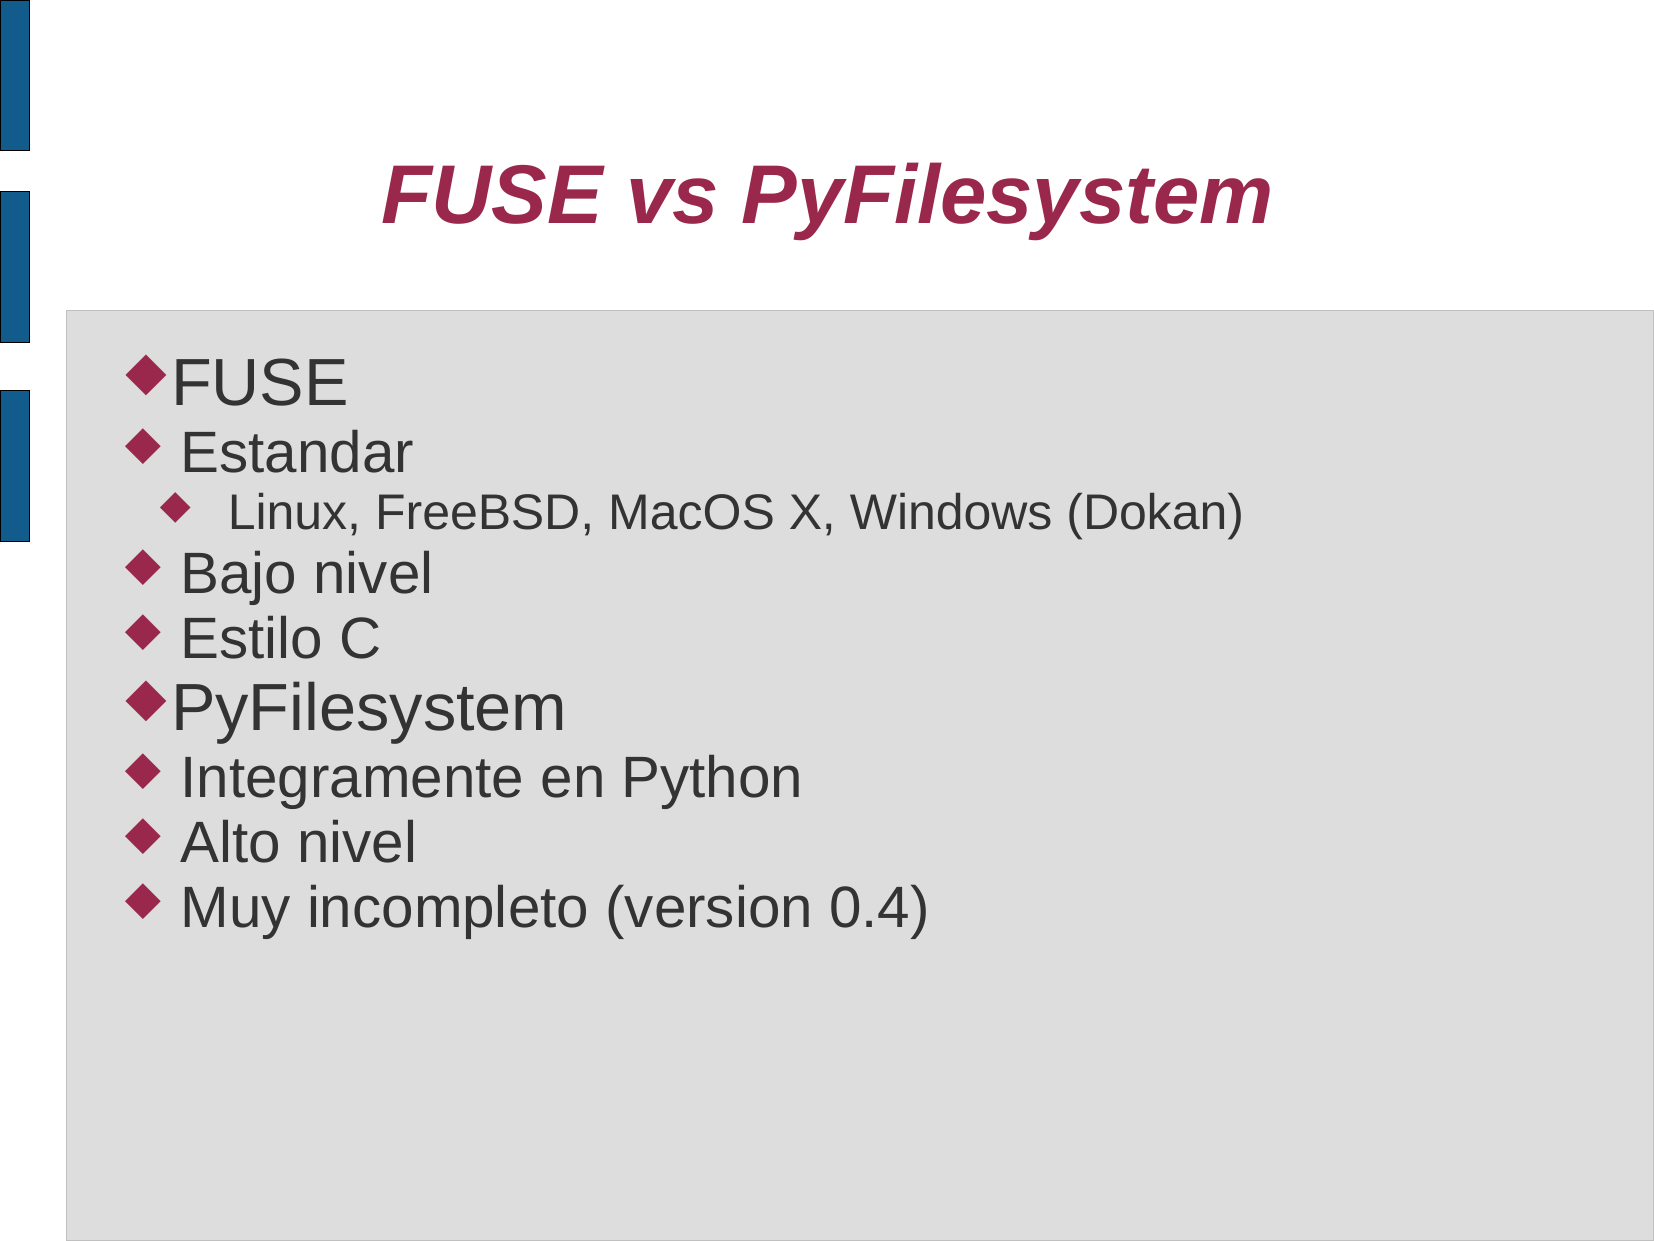

# FUSE vs PyFilesystem
FUSE
Estandar
Linux, FreeBSD, MacOS X, Windows (Dokan)
Bajo nivel
Estilo C
PyFilesystem
Integramente en Python
Alto nivel
Muy incompleto (version 0.4)